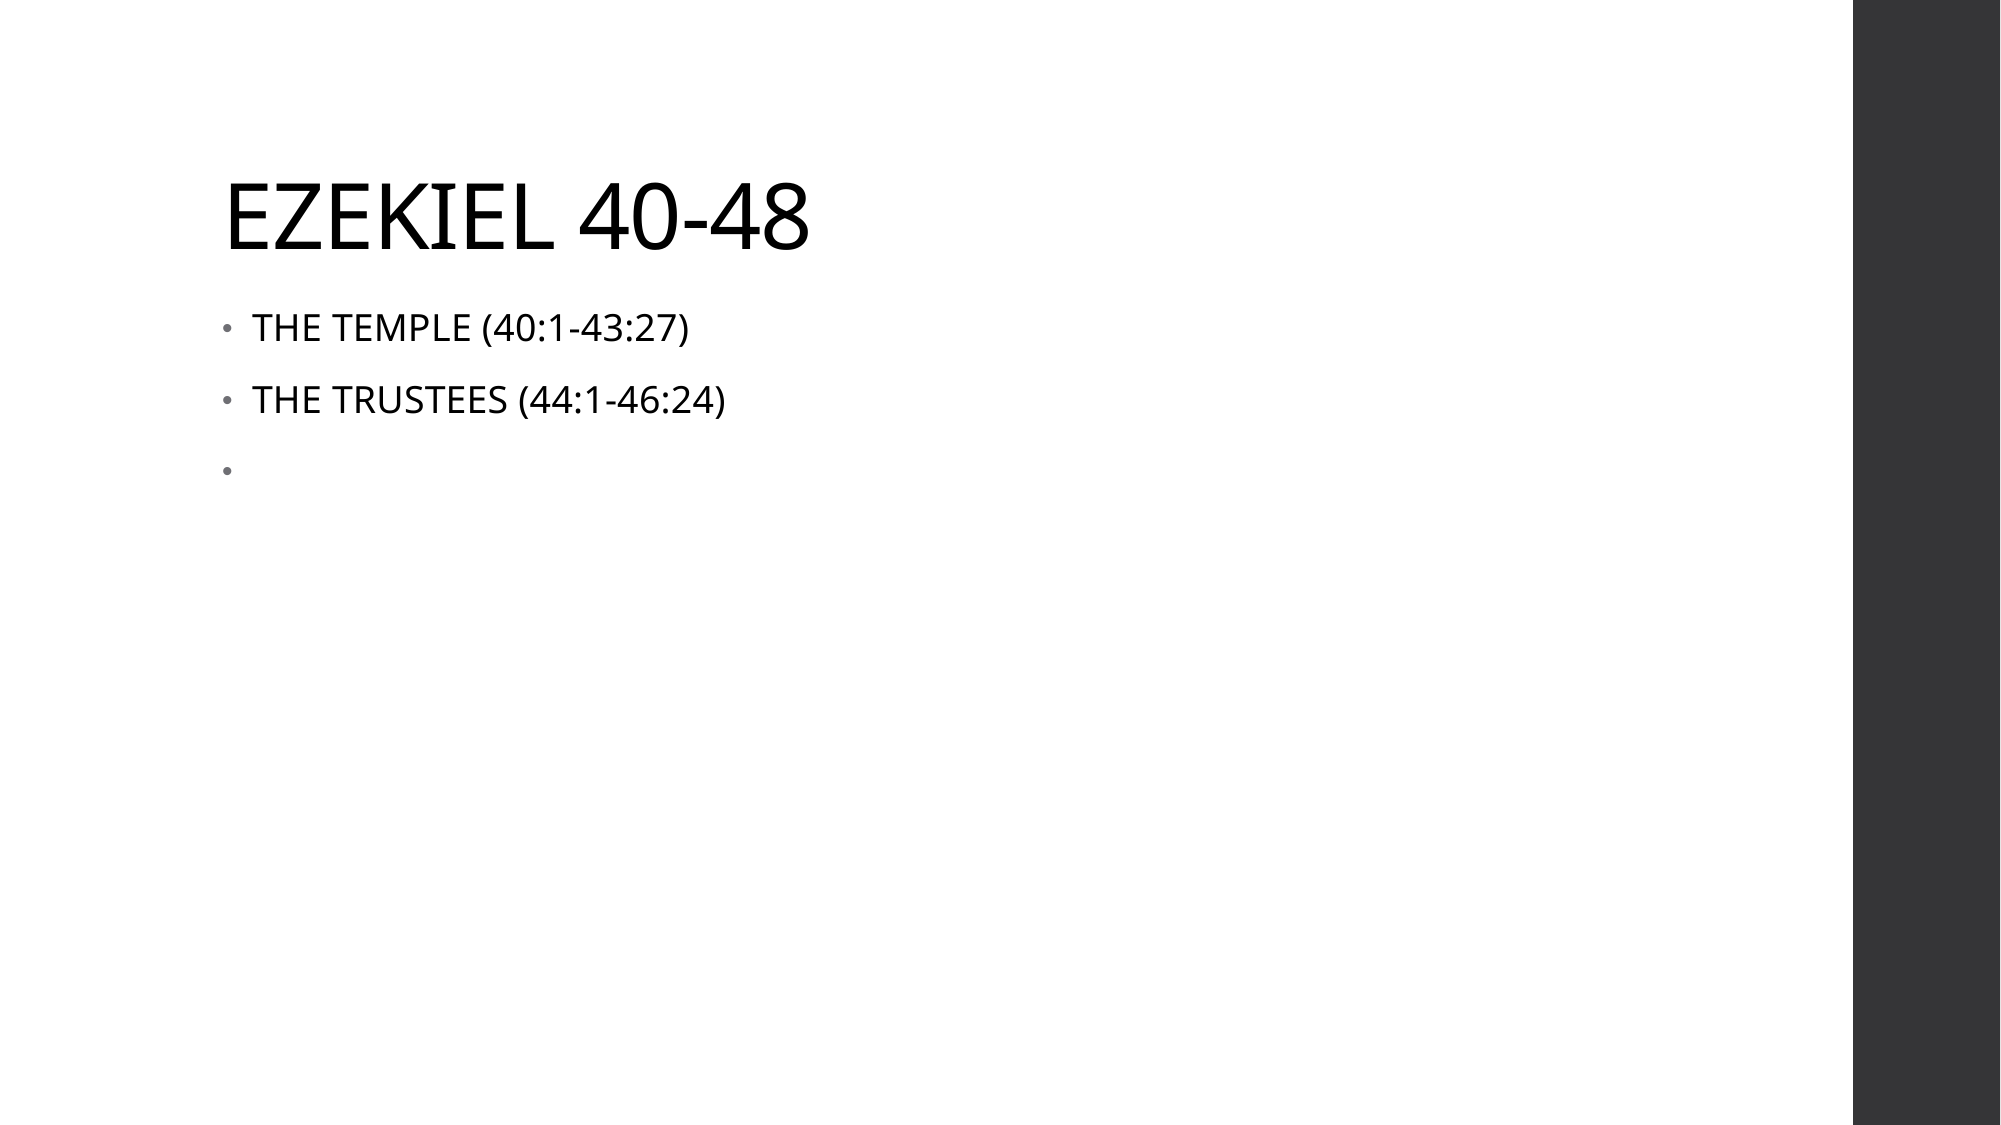

# EZEKIEL 40-48
THE TEMPLE (40:1-43:27)
THE TRUSTEES (44:1-46:24)